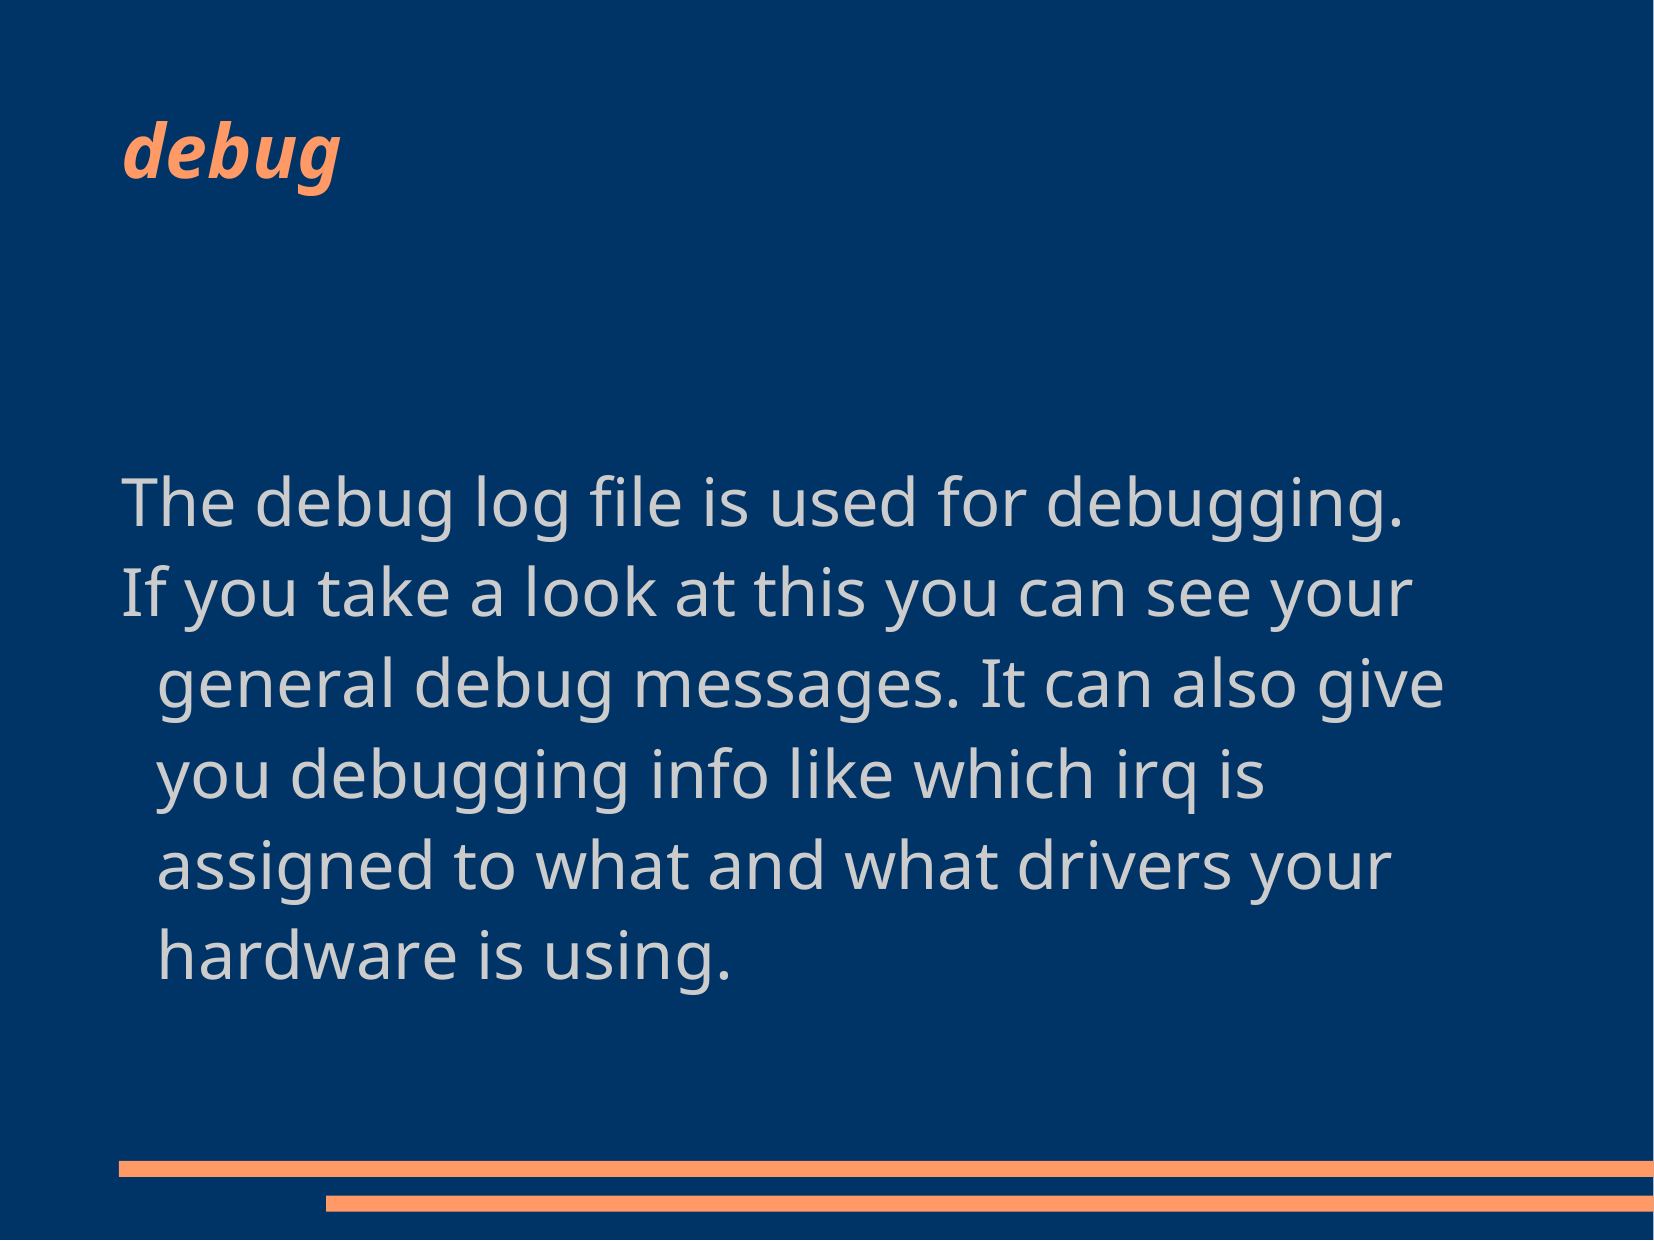

# debug
The debug log file is used for debugging.
If you take a look at this you can see your general debug messages. It can also give you debugging info like which irq is assigned to what and what drivers your hardware is using.